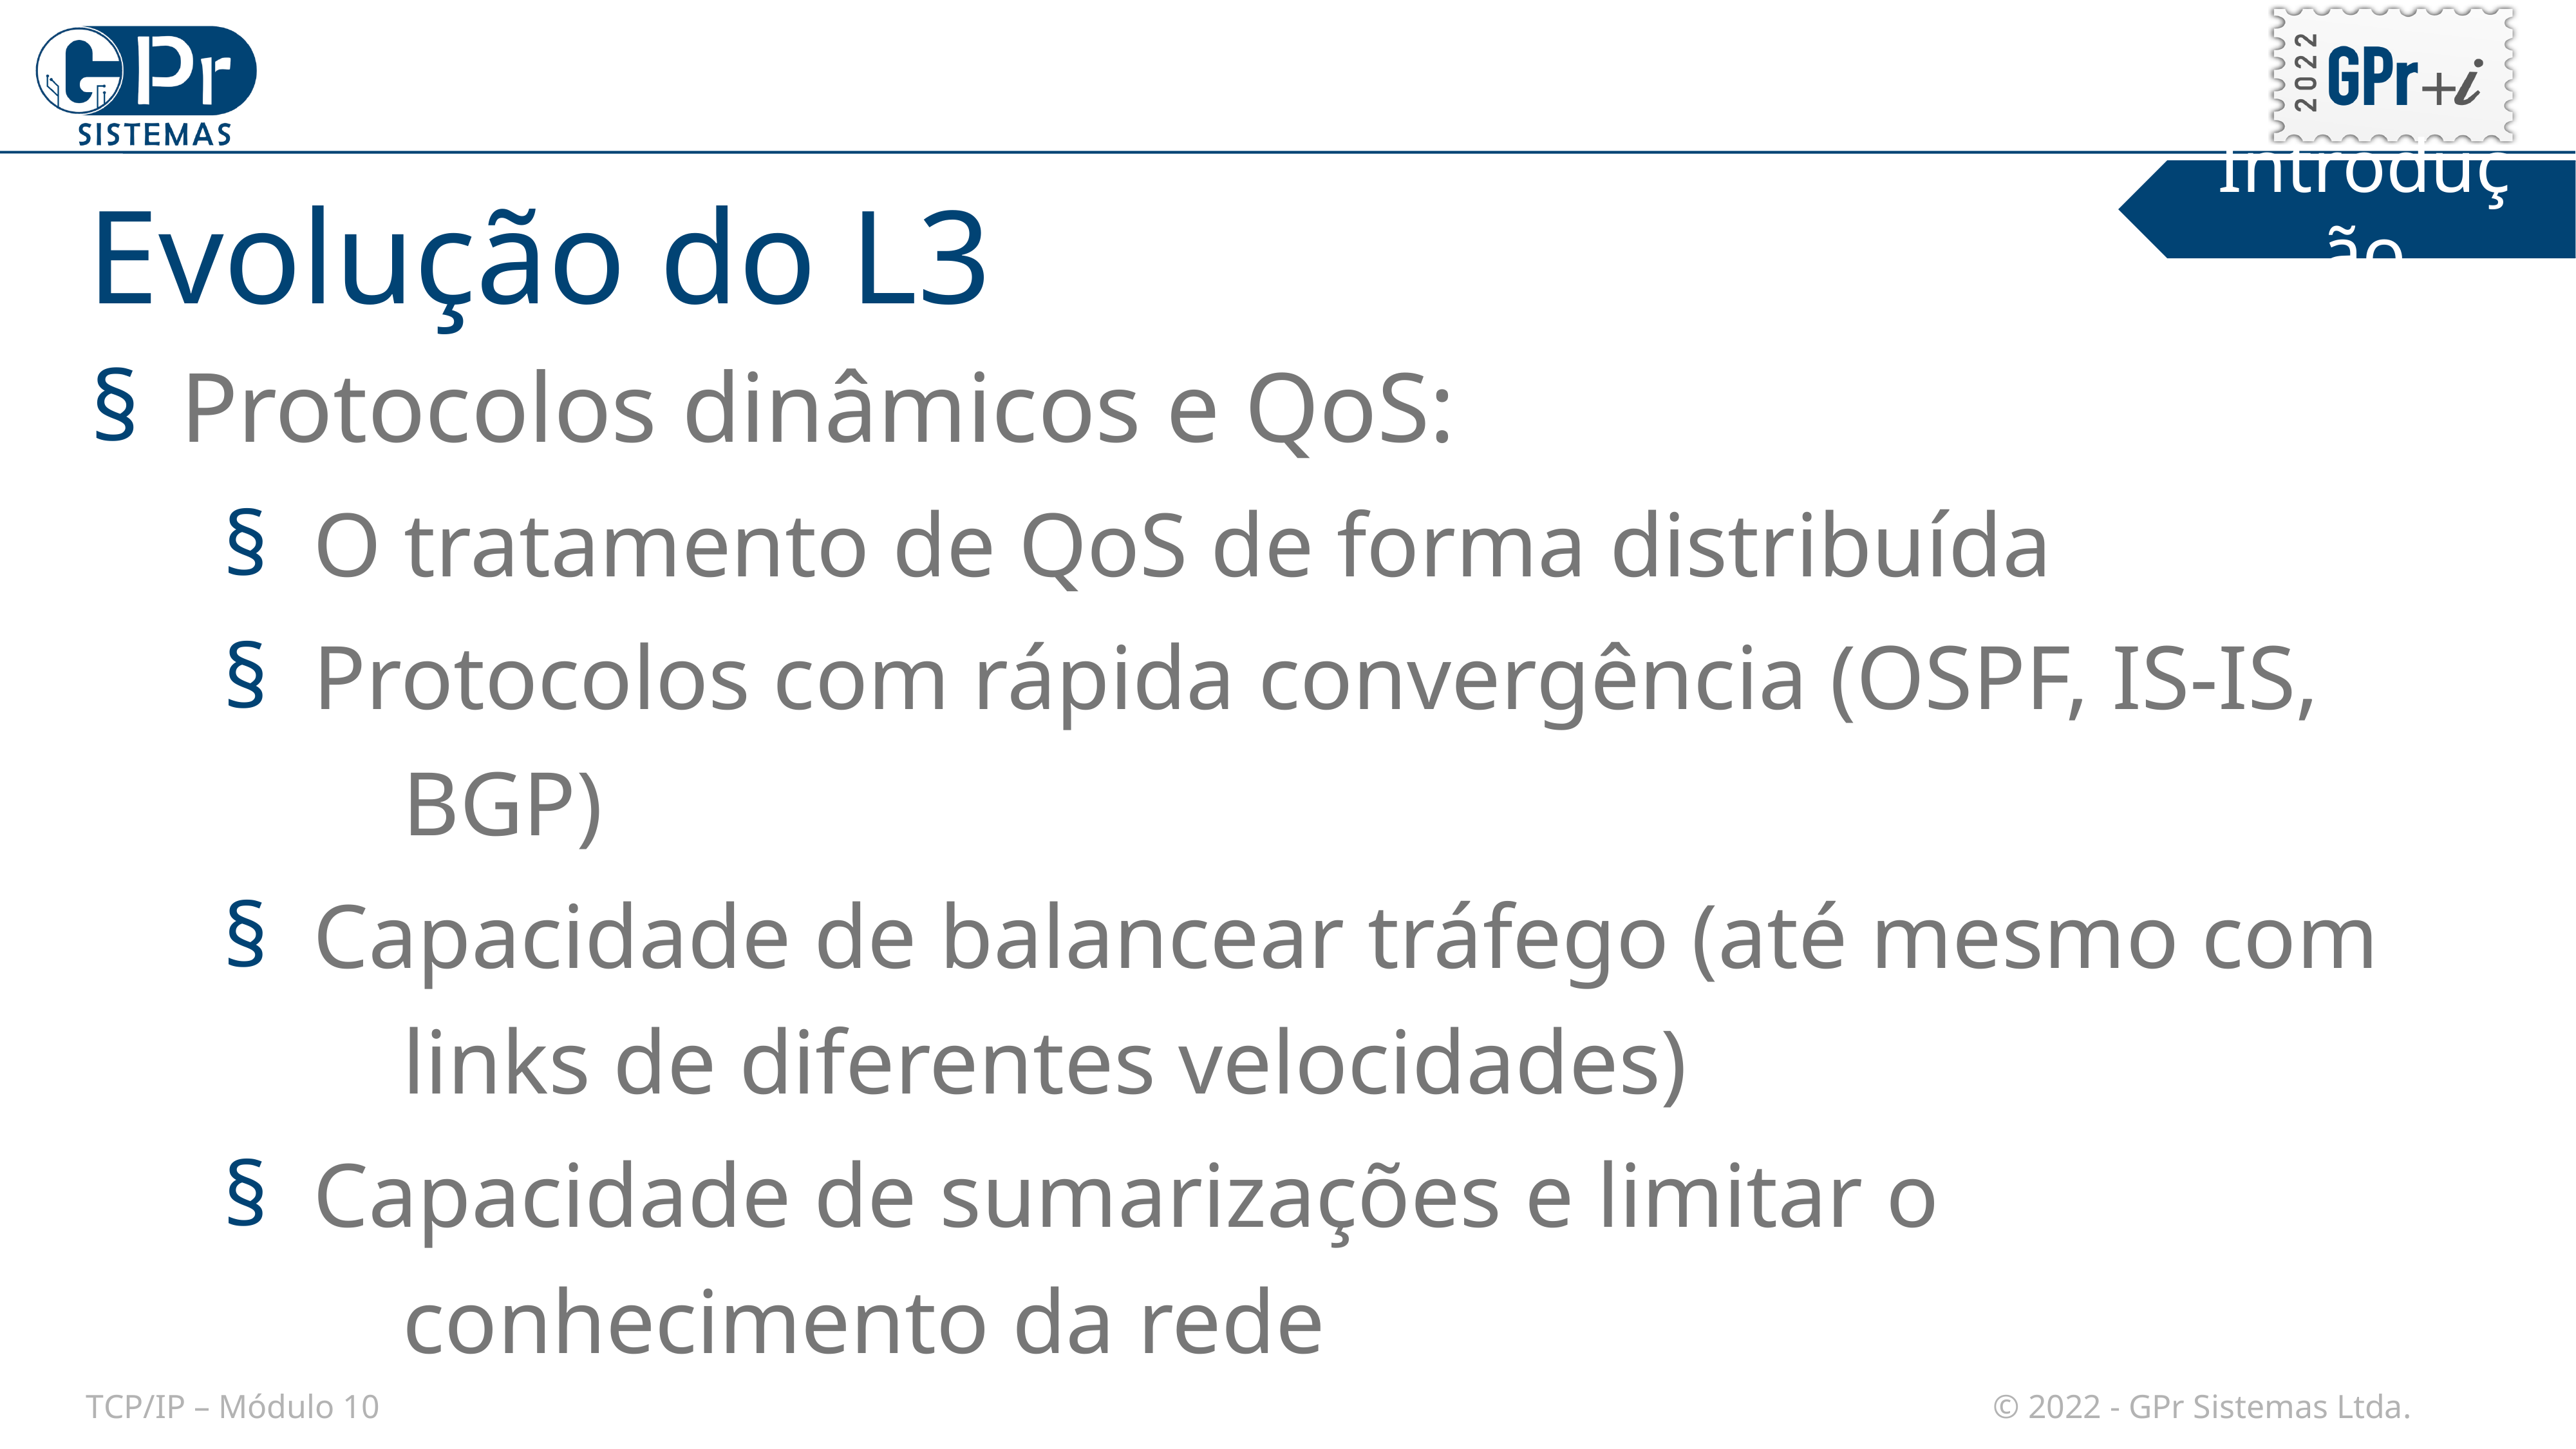

Introdução
Evolução do L3
# Protocolos dinâmicos e QoS:
O tratamento de QoS de forma distribuída
Protocolos com rápida convergência (OSPF, IS-IS, BGP)
Capacidade de balancear tráfego (até mesmo com links de diferentes velocidades)
Capacidade de sumarizações e limitar o conhecimento da rede